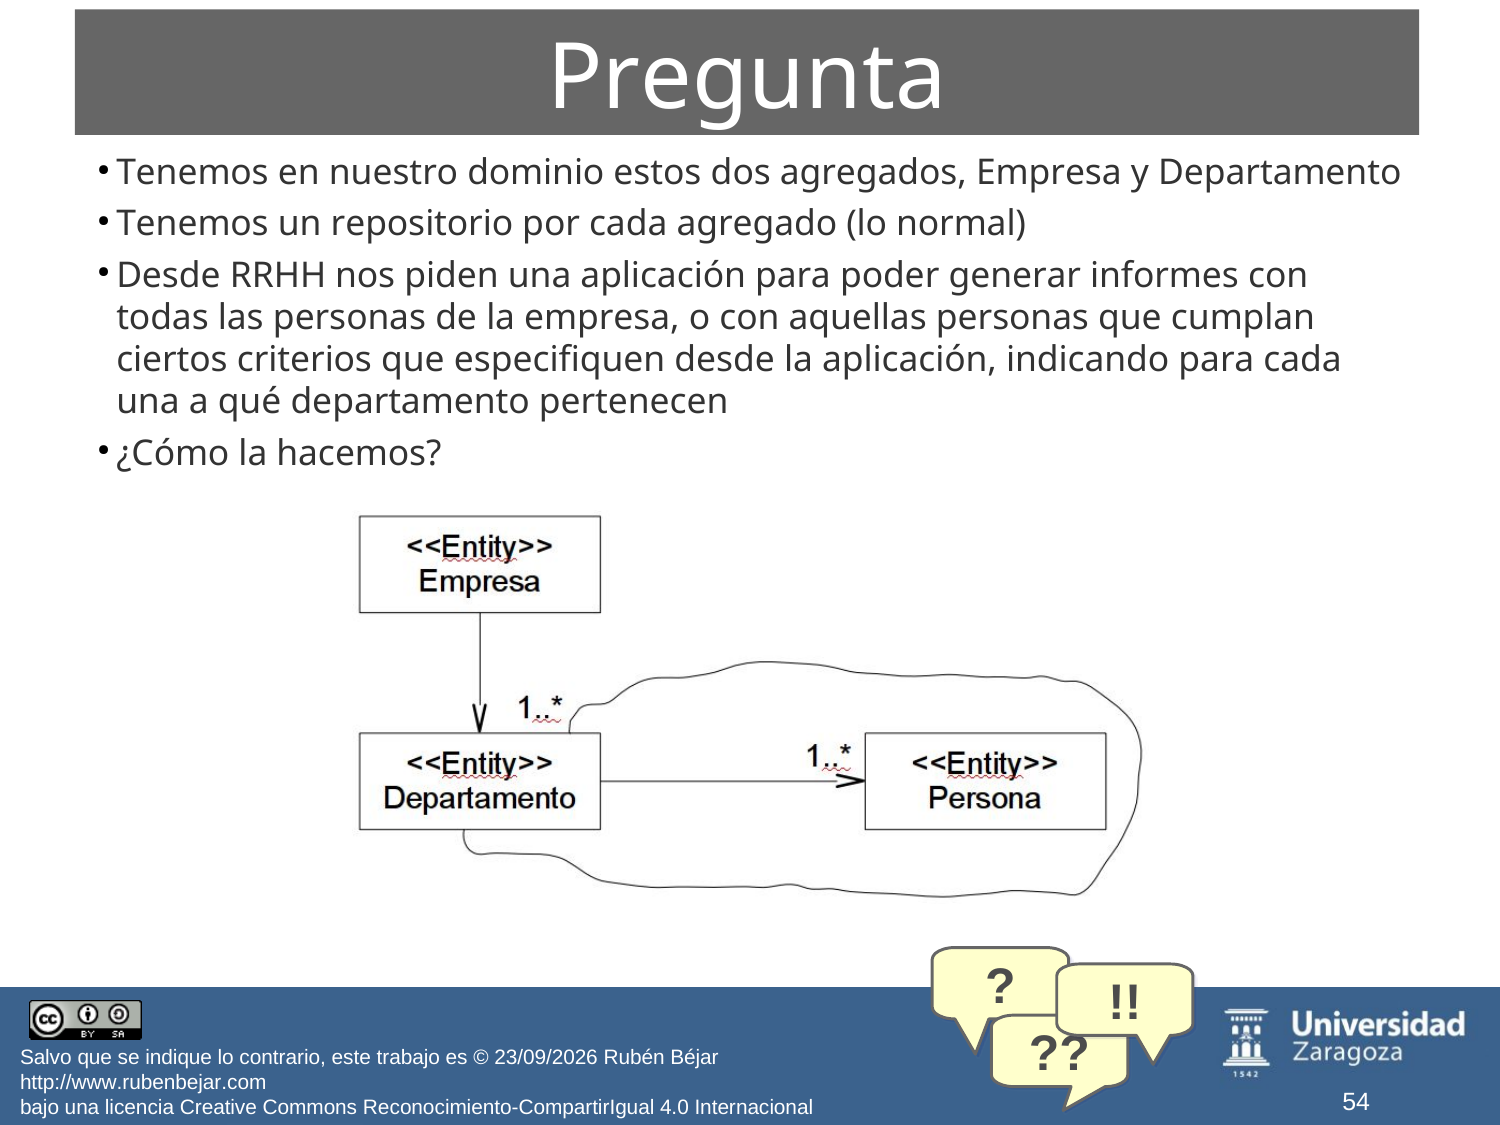

# Pregunta
Tenemos en nuestro dominio estos dos agregados, Empresa y Departamento
Tenemos un repositorio por cada agregado (lo normal)
Desde RRHH nos piden una aplicación para poder generar informes con todas las personas de la empresa, o con aquellas personas que cumplan ciertos criterios que especifiquen desde la aplicación, indicando para cada una a qué departamento pertenecen
¿Cómo la hacemos?
?
!!
??